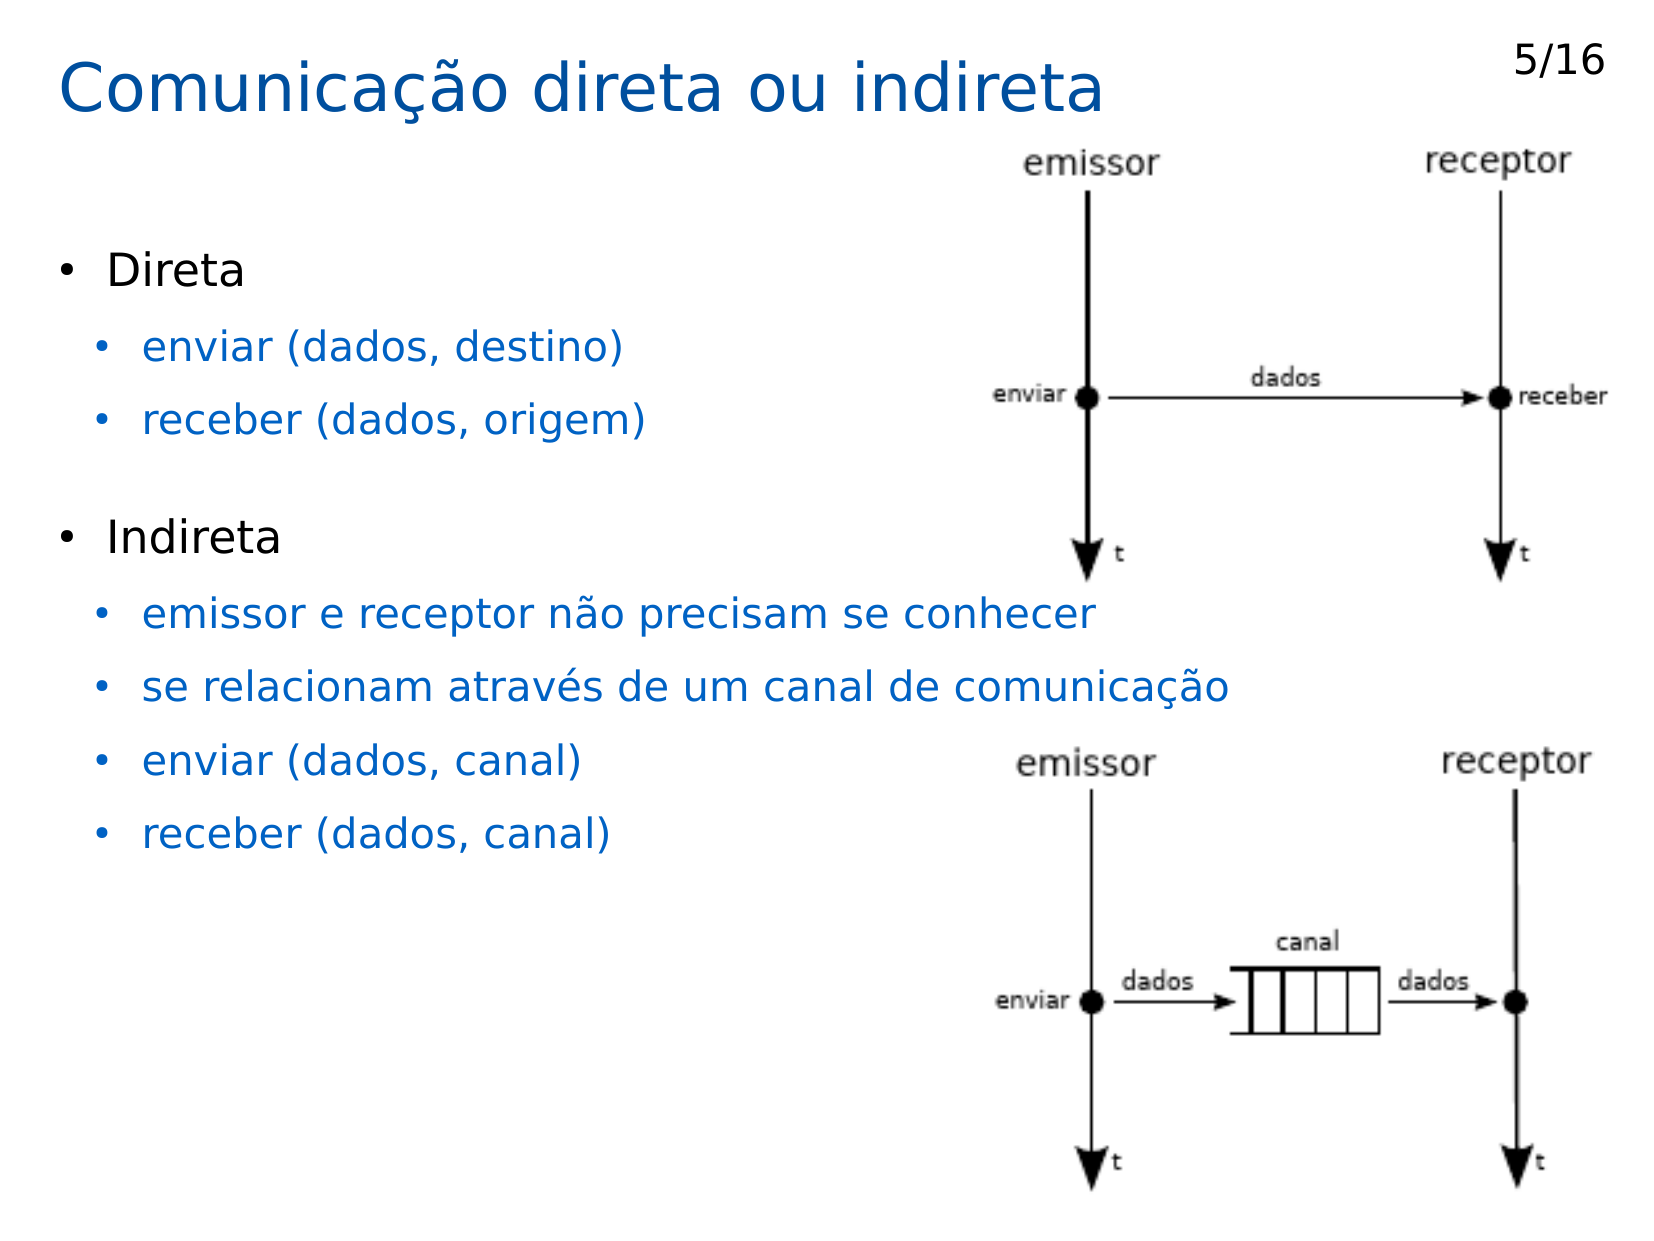

# Comunicação direta ou indireta
5
Direta
enviar (dados, destino)
receber (dados, origem)
Indireta
emissor e receptor não precisam se conhecer
se relacionam através de um canal de comunicação
enviar (dados, canal)
receber (dados, canal)